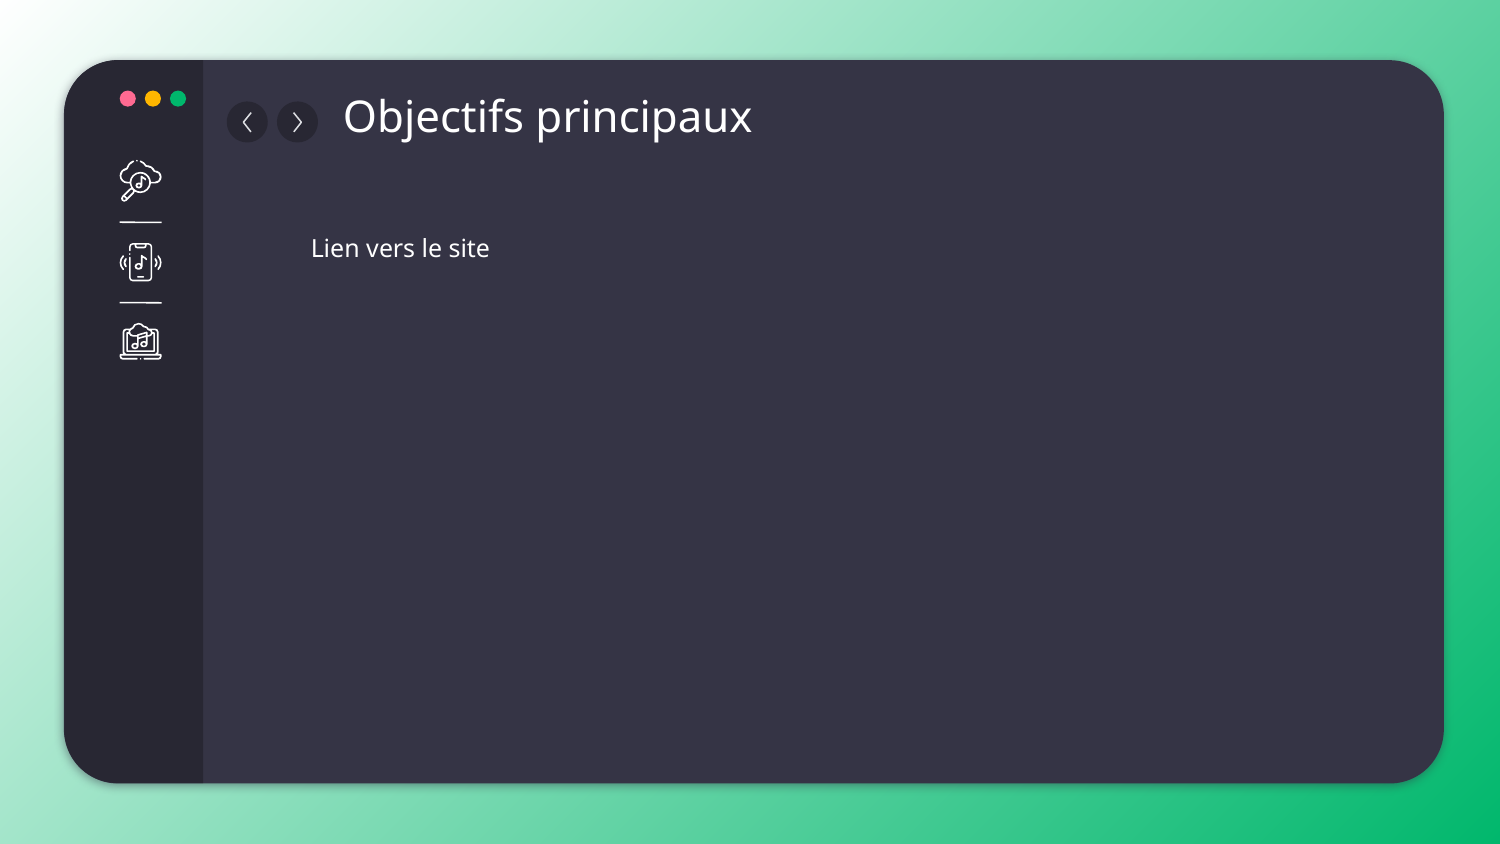

# Objectifs principaux
Lien vers le site